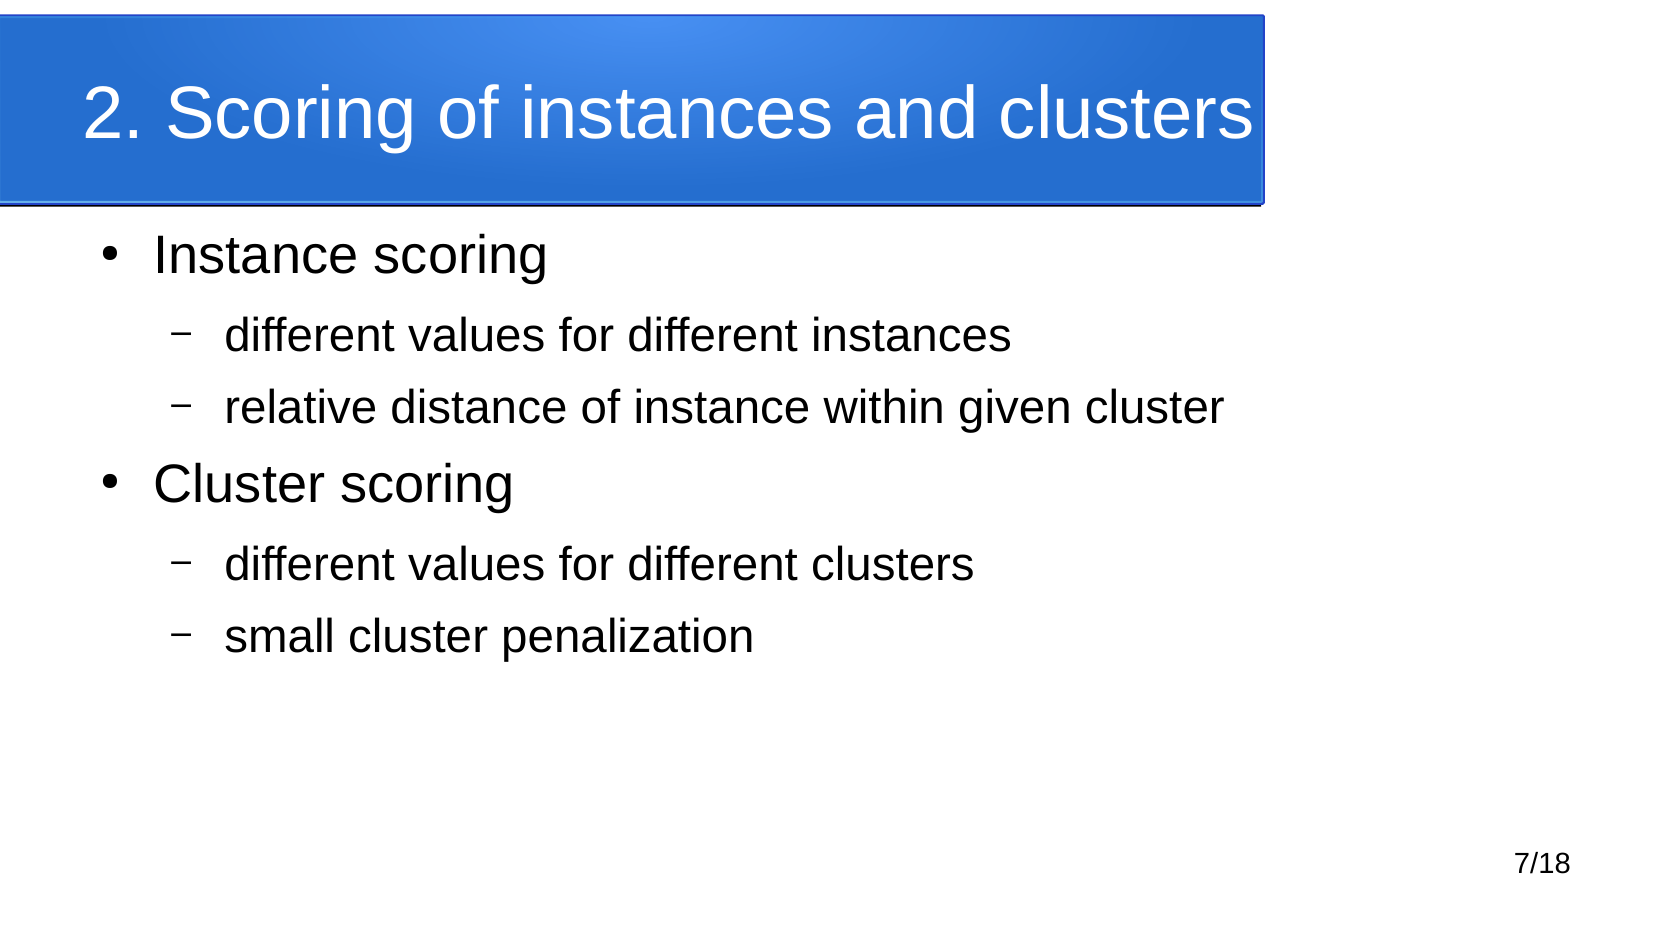

# 2. Scoring of instances and clusters
Instance scoring
different values for different instances
relative distance of instance within given cluster
Cluster scoring
different values for different clusters
small cluster penalization
7